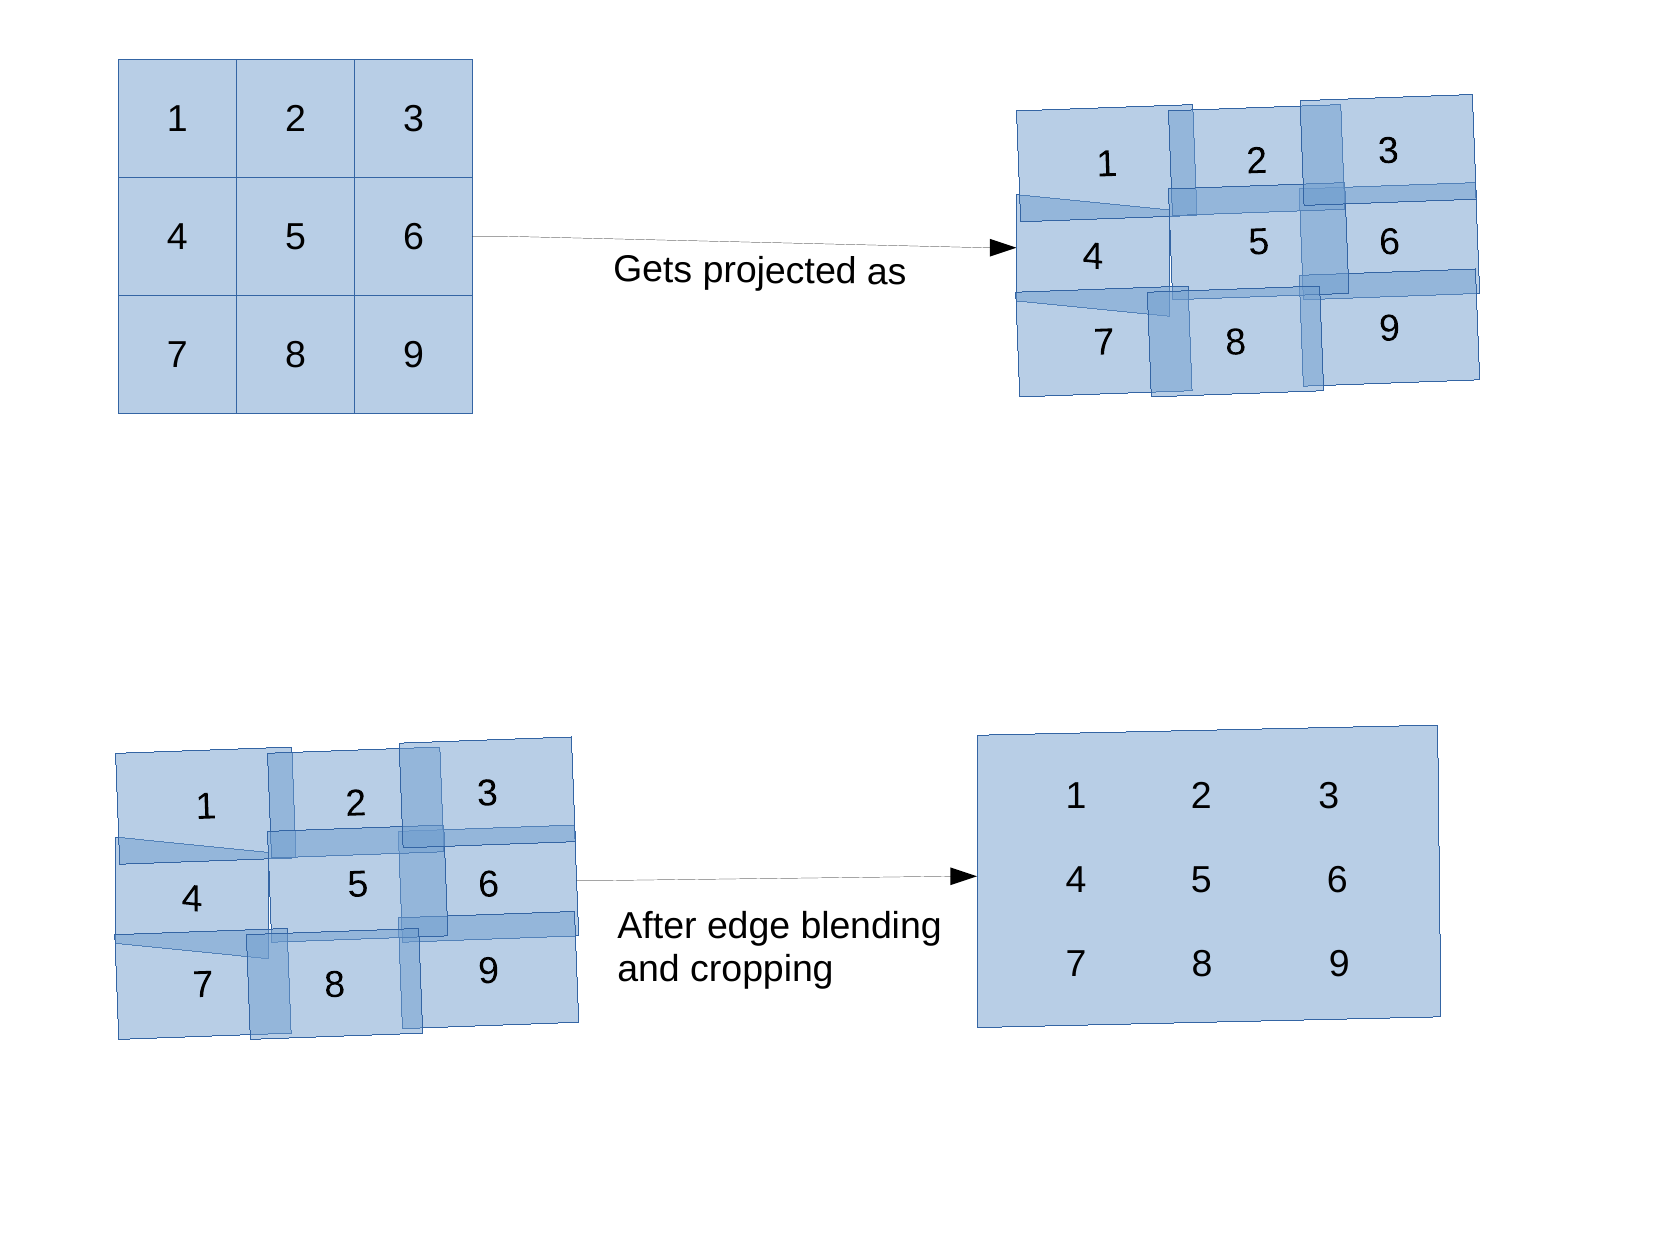

1
2
3
3
2
1
4
5
6
5
6
4
Gets projected as
9
7
8
7
8
9
	1 2		 3
	4 5 6
	7	 8		 9
3
2
1
5
6
4
After edge blending
and cropping
9
7
8